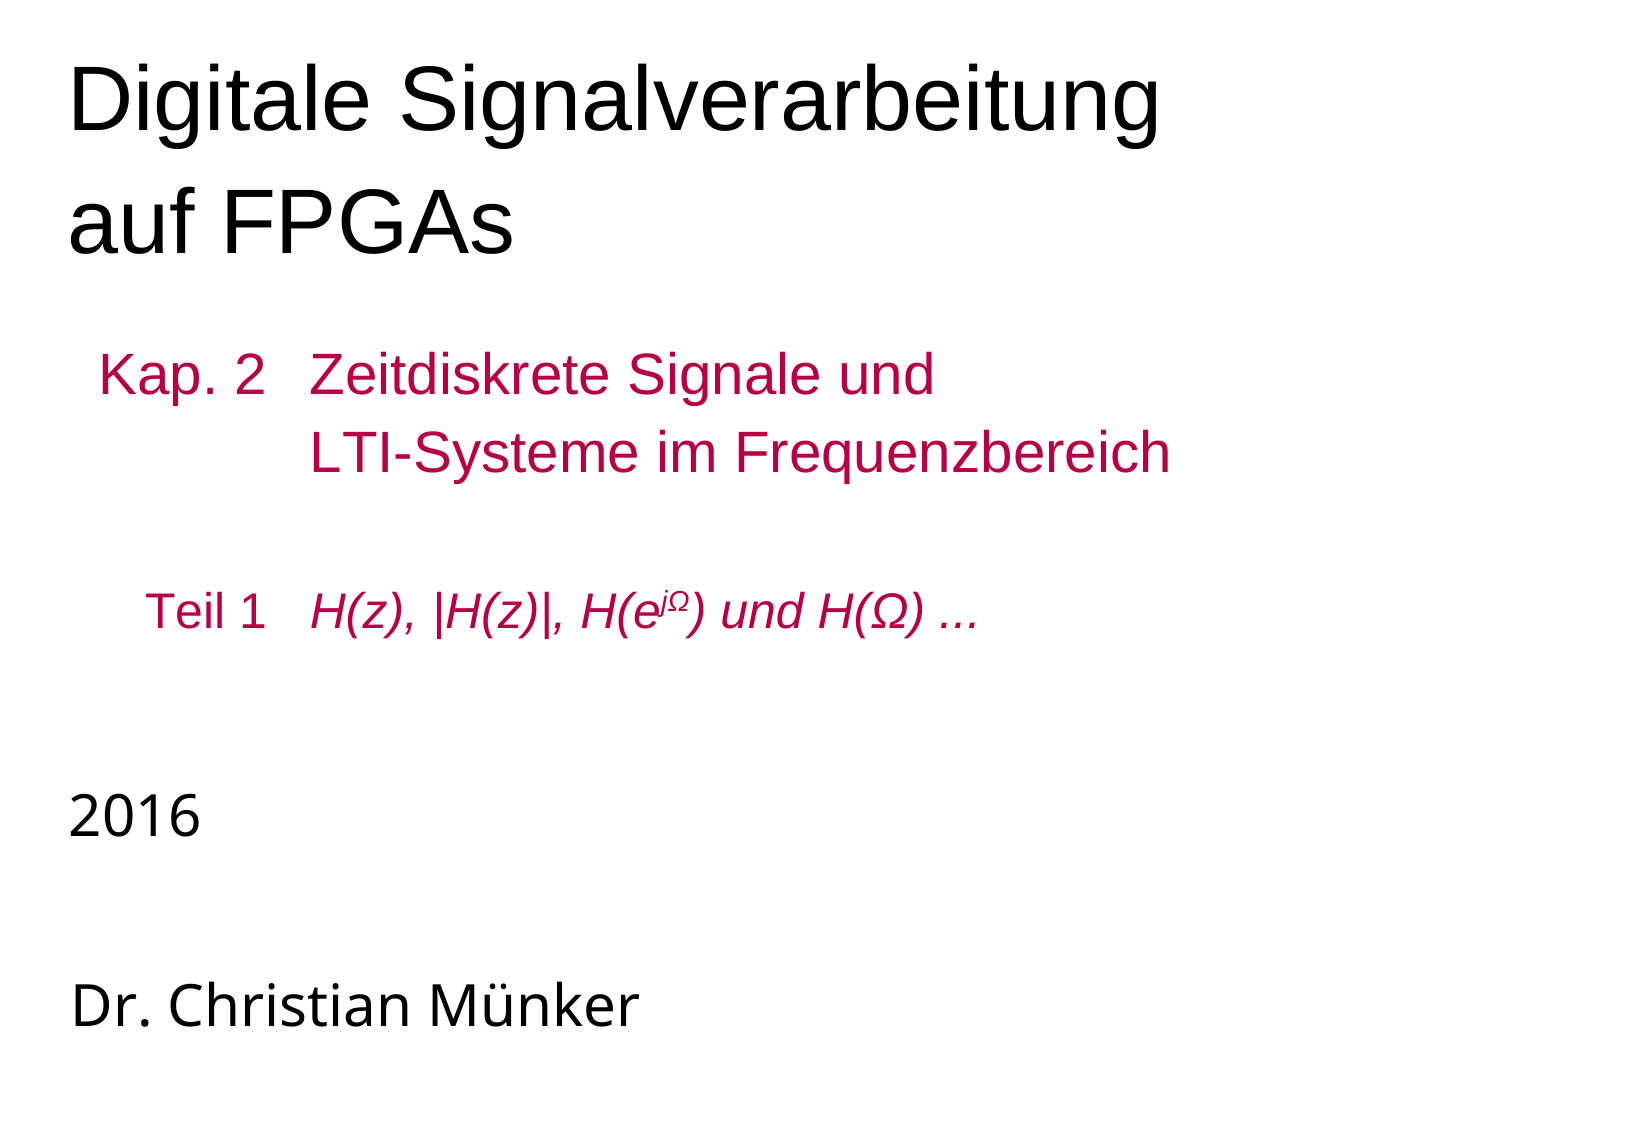

Digitale Signalverarbeitung
auf FPGAs
	 Kap. 2	Zeitdiskrete Signale und
		LTI-Systeme im Frequenzbereich
	Teil 1	H(z), |H(z)|, H(ejΩ) und H(Ω) ...
# 2016
Dr. Christian Münker